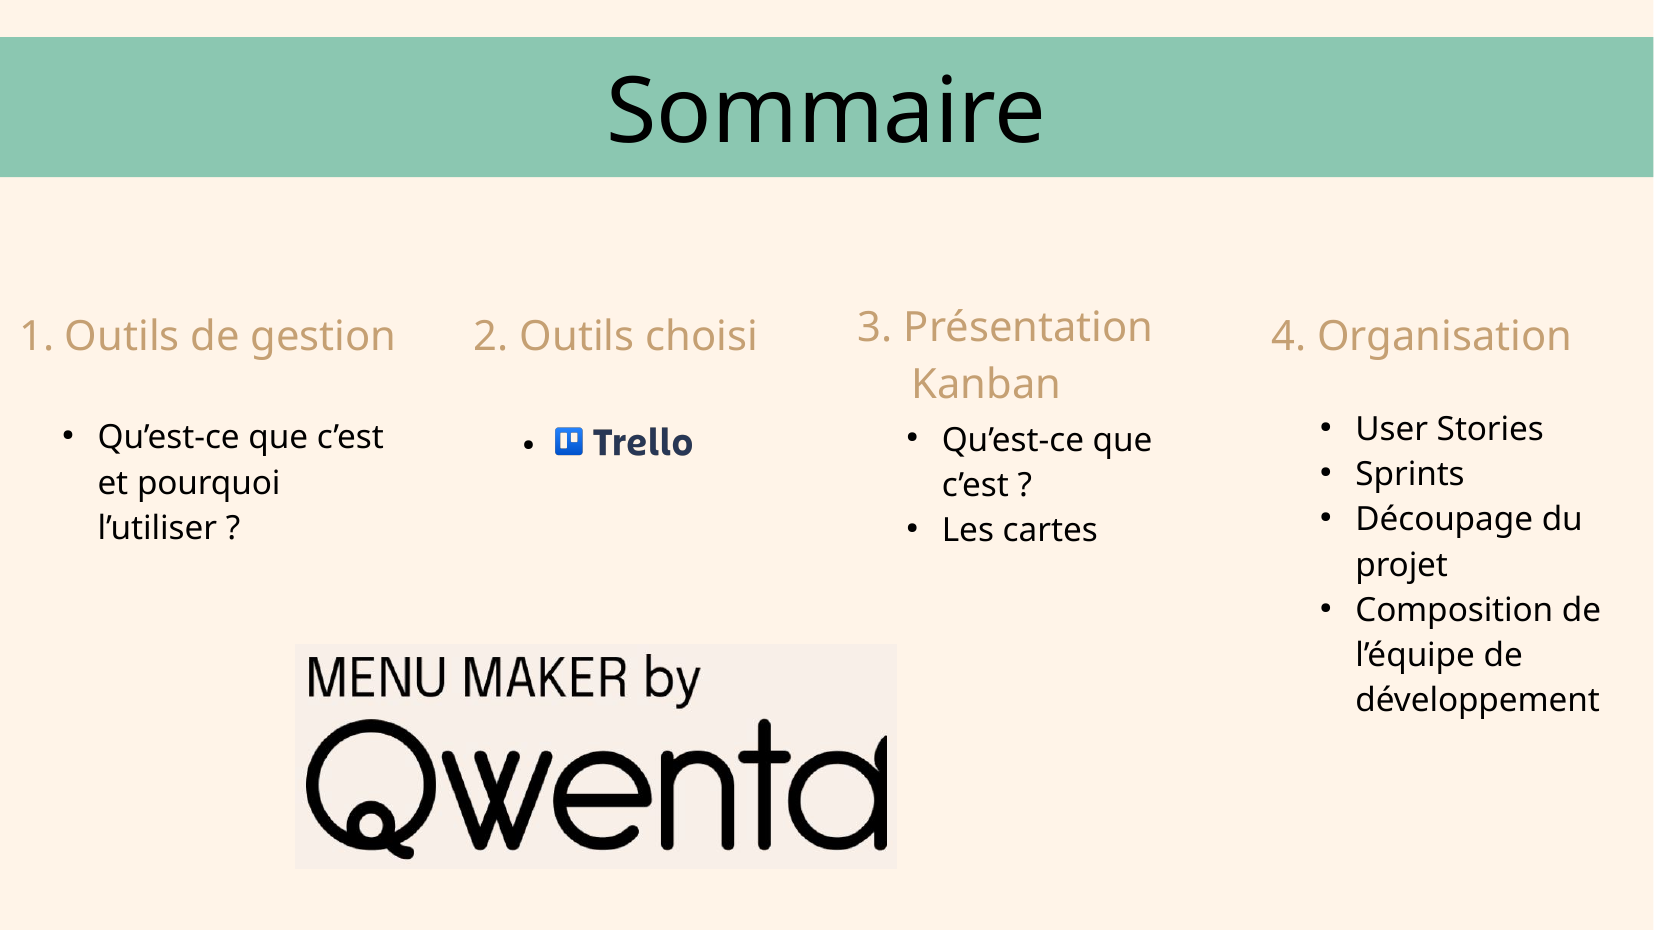

# Sommaire
3. Présentation
 Kanban
1. Outils de gestion
2. Outils choisi
4. Organisation
User Stories
Sprints
Découpage du projet
Composition de l’équipe de développement
Qu’est-ce que c’est ?
Les cartes
Qu’est-ce que c’est et pourquoi l’utiliser ?